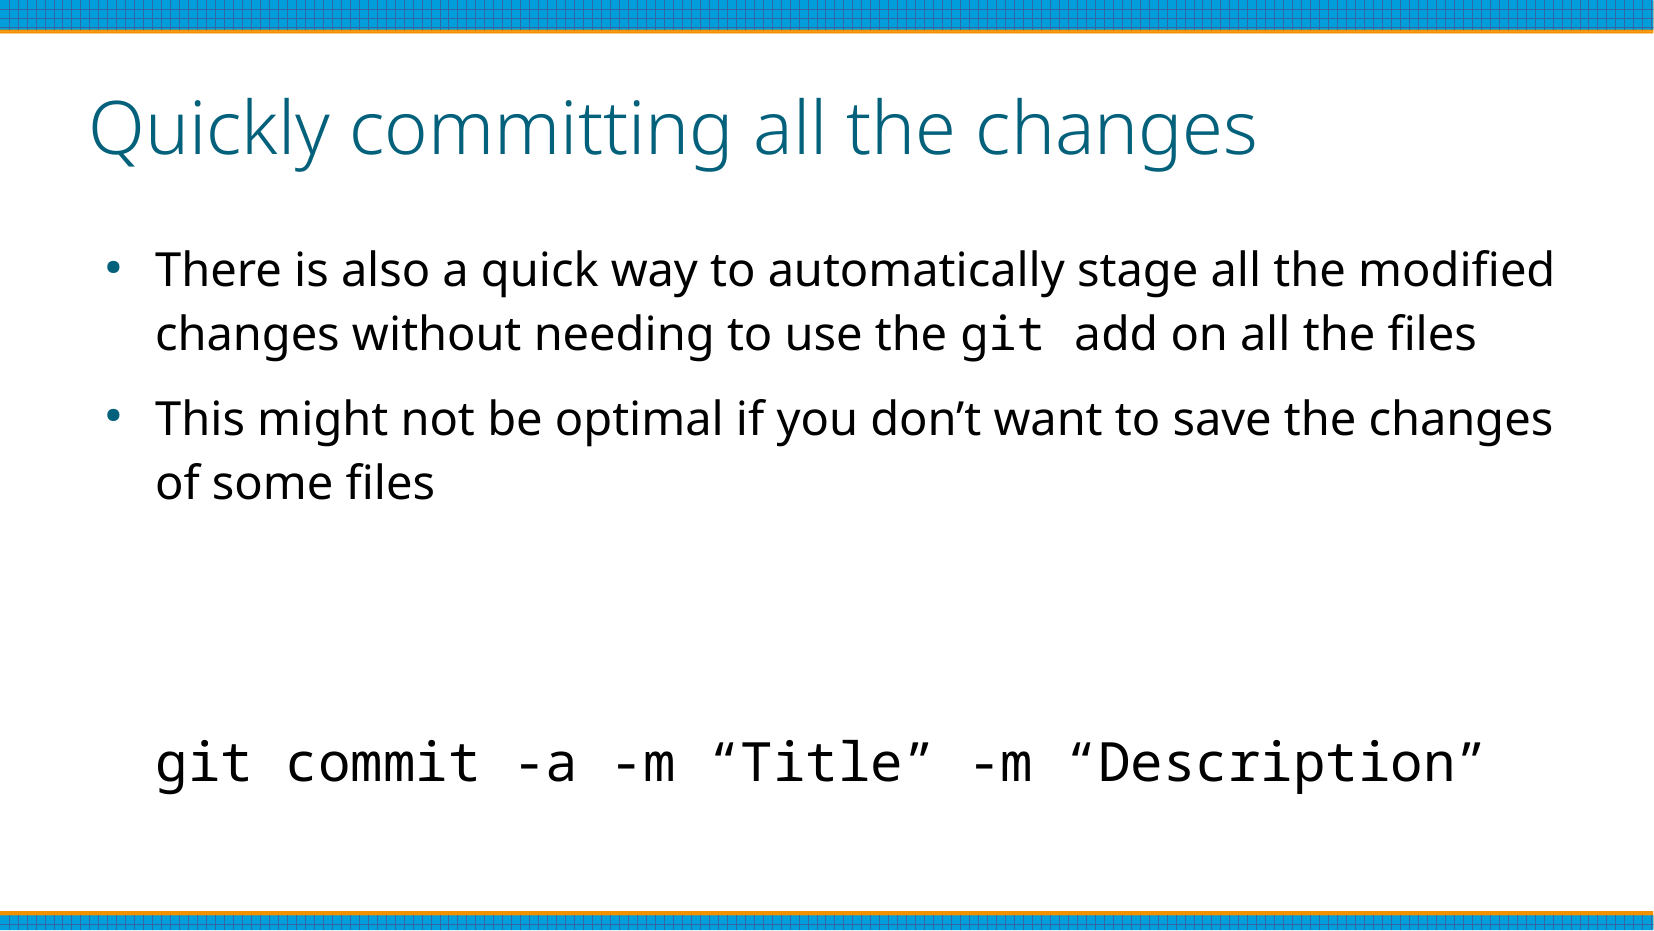

# Quickly committing all the changes
There is also a quick way to automatically stage all the modified changes without needing to use the git add on all the files
This might not be optimal if you don’t want to save the changes of some files
git commit -a -m “Title” -m “Description”